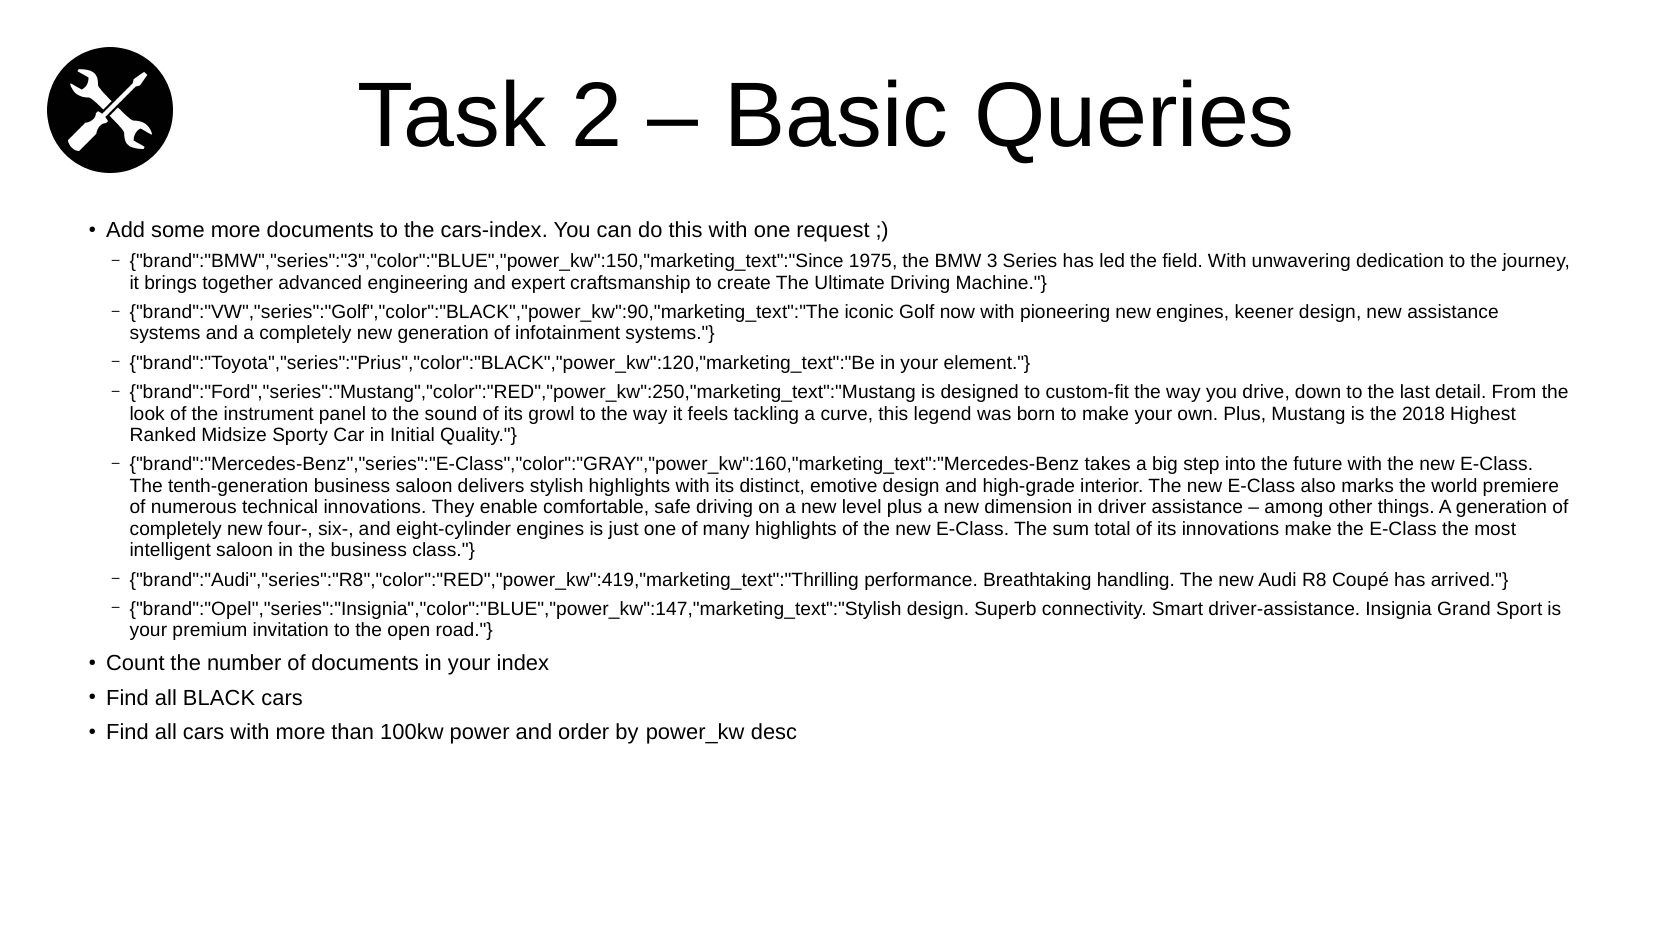

# Task 2 – Basic Queries
Add some more documents to the cars-index. You can do this with one request ;)
{"brand":"BMW","series":"3","color":"BLUE","power_kw":150,"marketing_text":"Since 1975, the BMW 3 Series has led the field. With unwavering dedication to the journey, it brings together advanced engineering and expert craftsmanship to create The Ultimate Driving Machine."}
{"brand":"VW","series":"Golf","color":"BLACK","power_kw":90,"marketing_text":"The iconic Golf now with pioneering new engines, keener design, new assistance systems and a completely new generation of infotainment systems."}
{"brand":"Toyota","series":"Prius","color":"BLACK","power_kw":120,"marketing_text":"Be in your element."}
{"brand":"Ford","series":"Mustang","color":"RED","power_kw":250,"marketing_text":"Mustang is designed to custom-fit the way you drive, down to the last detail. From the look of the instrument panel to the sound of its growl to the way it feels tackling a curve, this legend was born to make your own. Plus, Mustang is the 2018 Highest Ranked Midsize Sporty Car in Initial Quality."}
{"brand":"Mercedes-Benz","series":"E-Class","color":"GRAY","power_kw":160,"marketing_text":"Mercedes-Benz takes a big step into the future with the new E‑Class. The tenth-generation business saloon delivers stylish highlights with its distinct, emotive design and high-grade interior. The new E-Class also marks the world premiere of numerous technical innovations. They enable comfortable, safe driving on a new level plus a new dimension in driver assistance – among other things. A generation of completely new four-, six-, and eight-cylinder engines is just one of many highlights of the new E-Class. The sum total of its innovations make the E-Class the most intelligent saloon in the business class."}
{"brand":"Audi","series":"R8","color":"RED","power_kw":419,"marketing_text":"Thrilling performance. Breathtaking handling. The new Audi R8 Coupé has arrived."}
{"brand":"Opel","series":"Insignia","color":"BLUE","power_kw":147,"marketing_text":"Stylish design. Superb connectivity. Smart driver-assistance. Insignia Grand Sport is your premium invitation to the open road."}
Count the number of documents in your index
Find all BLACK cars
Find all cars with more than 100kw power and order by power_kw desc